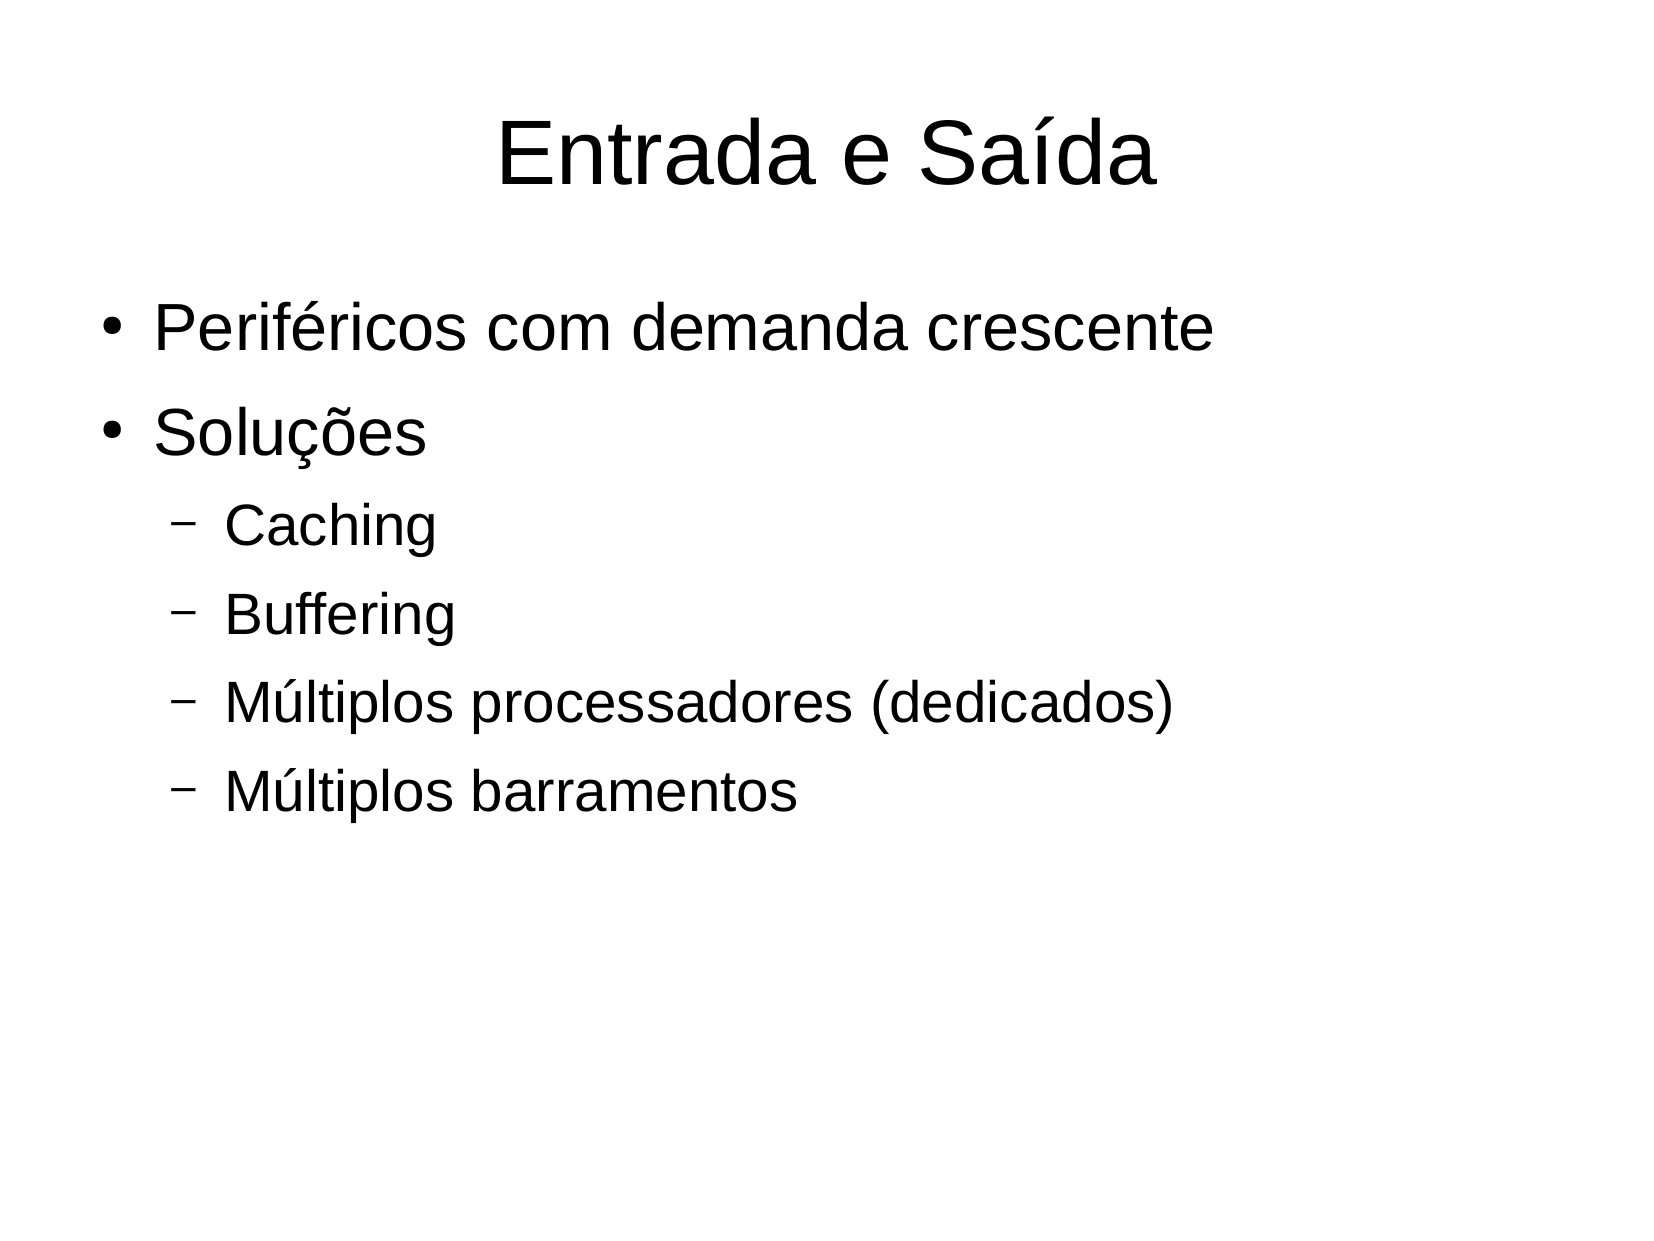

# Entrada e Saída
Periféricos com demanda crescente
Soluções
Caching
Buffering
Múltiplos processadores (dedicados)
Múltiplos barramentos